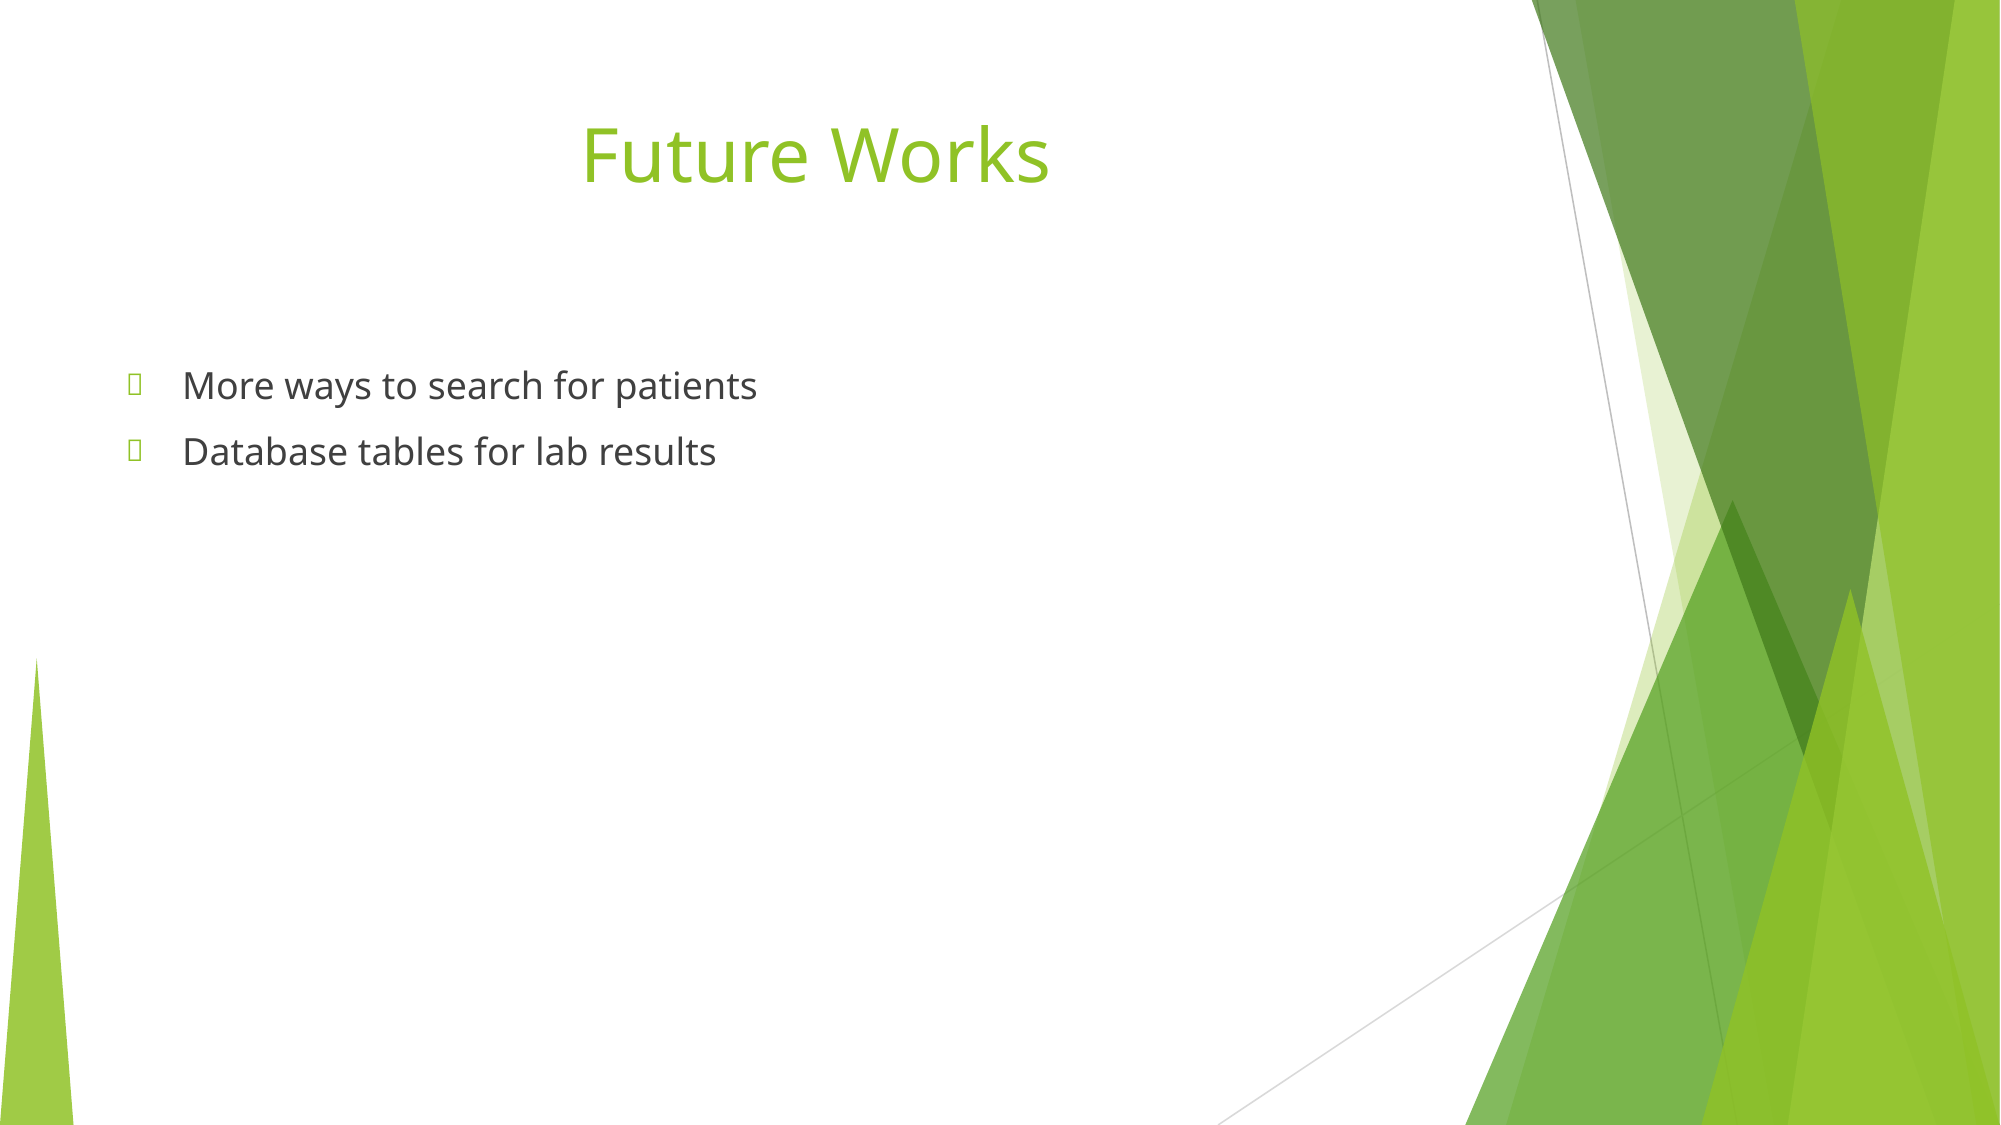

# Future Works
More ways to search for patients
Database tables for lab results